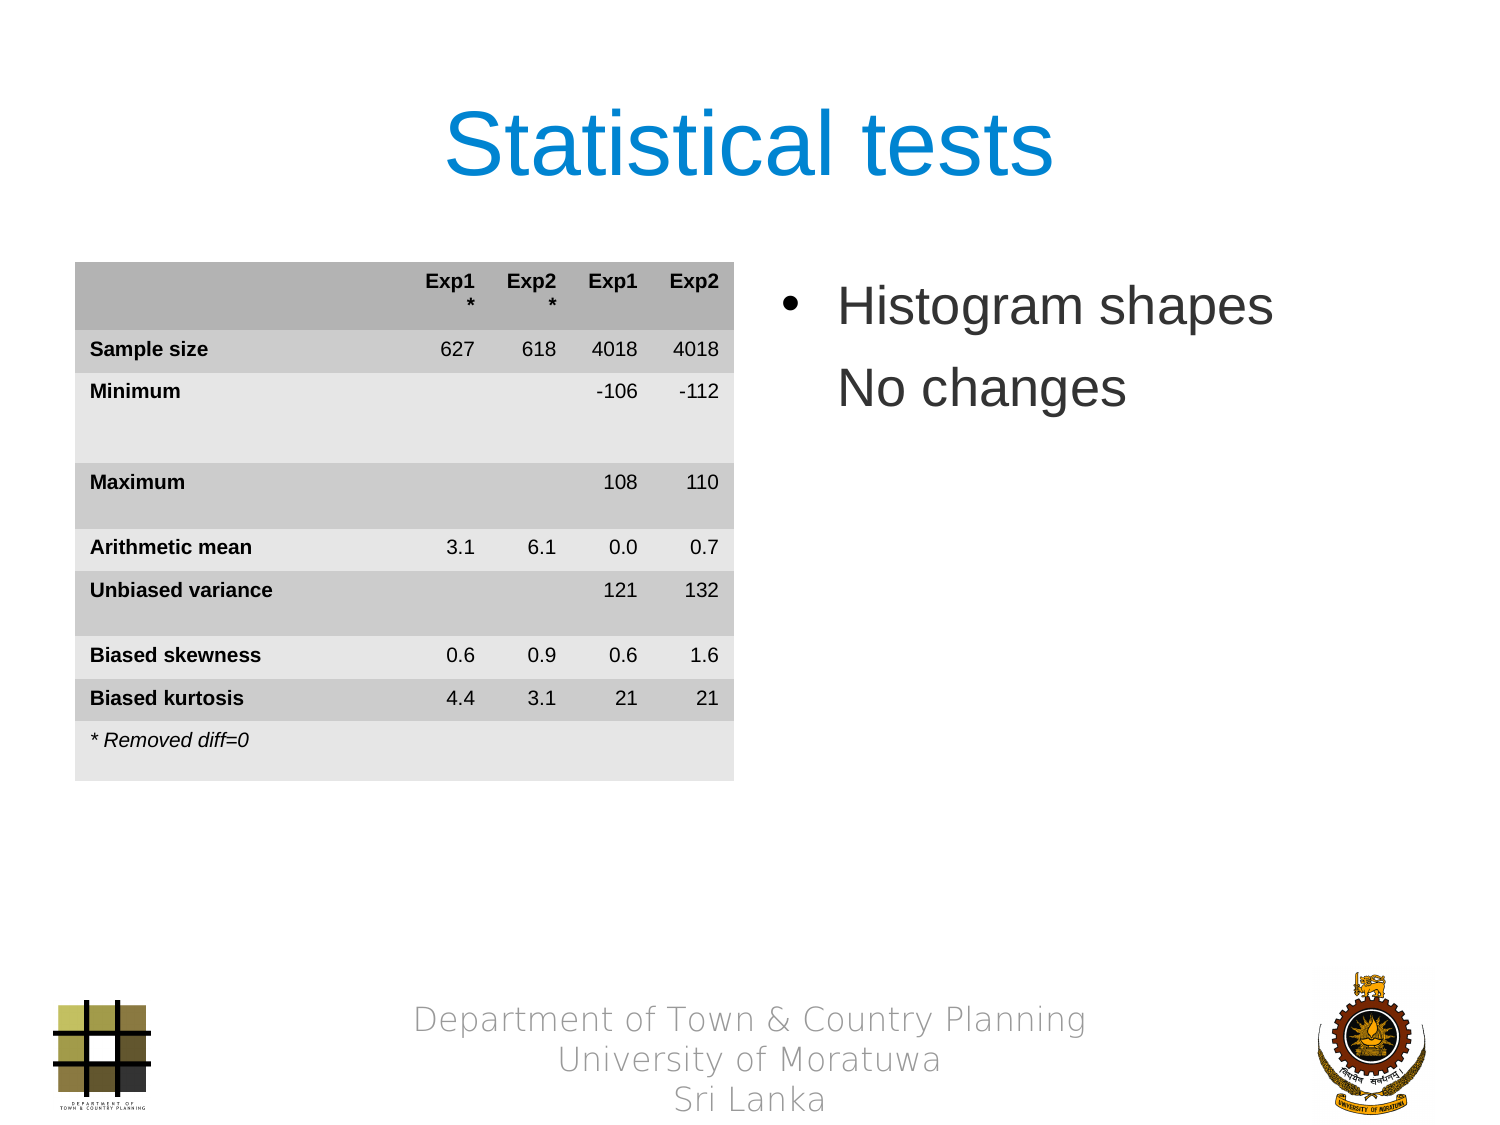

# Statistical tests
| | Exp1\* | Exp2\* | Exp1 | Exp2 |
| --- | --- | --- | --- | --- |
| Sample size | 627 | 618 | 4018 | 4018 |
| Minimum | | | -106 | -112 |
| Maximum | | | 108 | 110 |
| Arithmetic mean | 3.1 | 6.1 | 0.0 | 0.7 |
| Unbiased variance | | | 121 | 132 |
| Biased skewness | 0.6 | 0.9 | 0.6 | 1.6 |
| Biased kurtosis | 4.4 | 3.1 | 21 | 21 |
| \* Removed diff=0 | | | | |
Histogram shapes
No changes